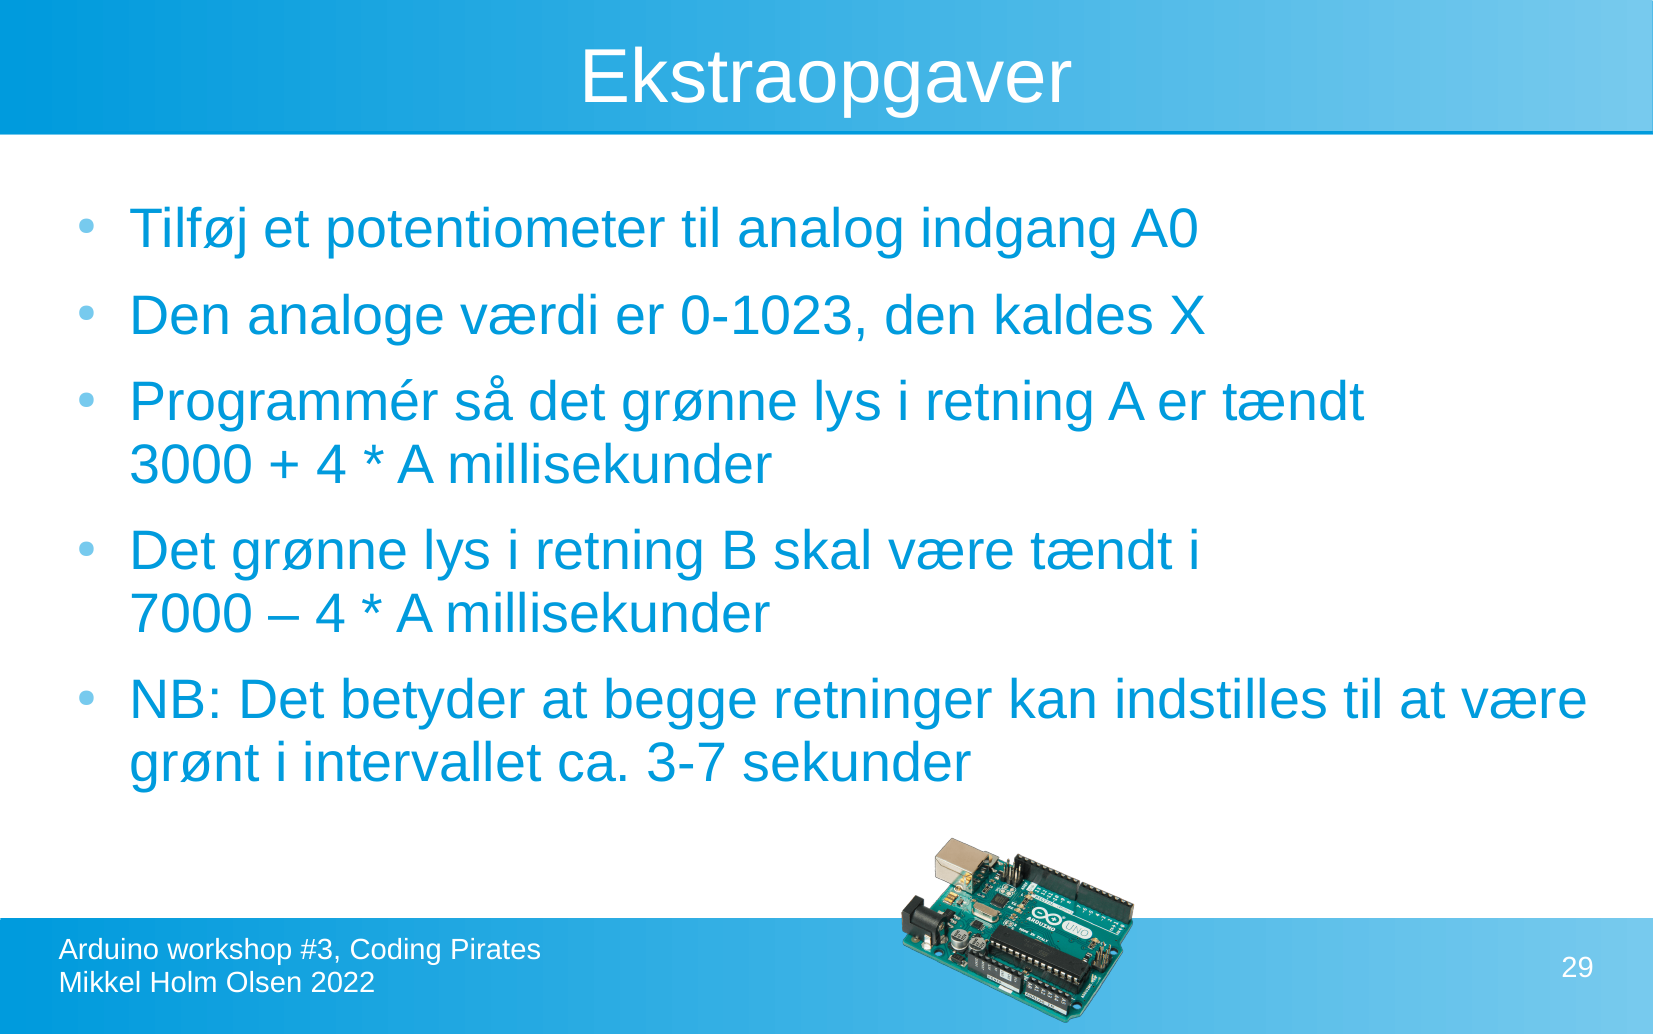

# Ekstraopgaver
Tilføj et potentiometer til analog indgang A0
Den analoge værdi er 0-1023, den kaldes X
Programmér så det grønne lys i retning A er tændt
3000 + 4 * A millisekunder
Det grønne lys i retning B skal være tændt i
7000 – 4 * A millisekunder
NB: Det betyder at begge retninger kan indstilles til at være grønt i intervallet ca. 3-7 sekunder
29